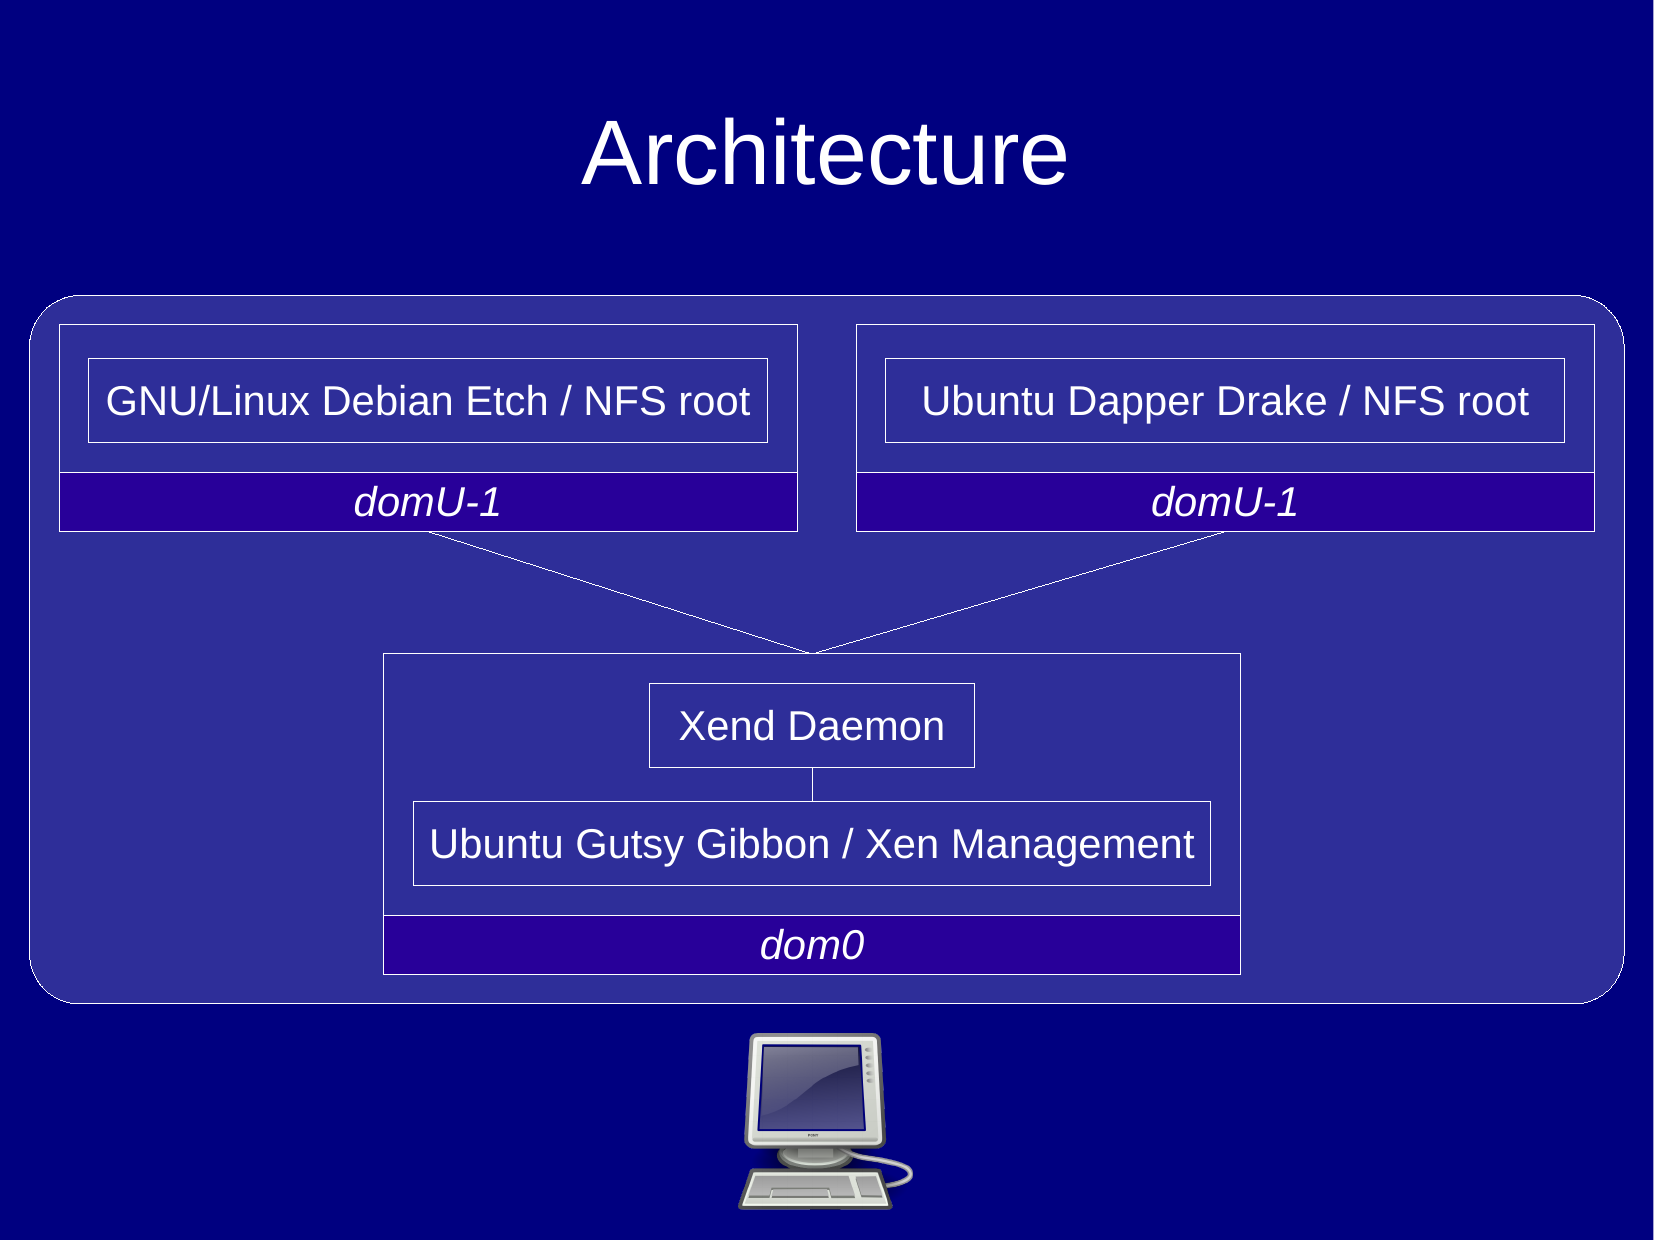

# Architecture
GNU/Linux Debian Etch / NFS root
Ubuntu Dapper Drake / NFS root
domU-1
domU-1
Xend Daemon
Ubuntu Gutsy Gibbon / Xen Management
dom0